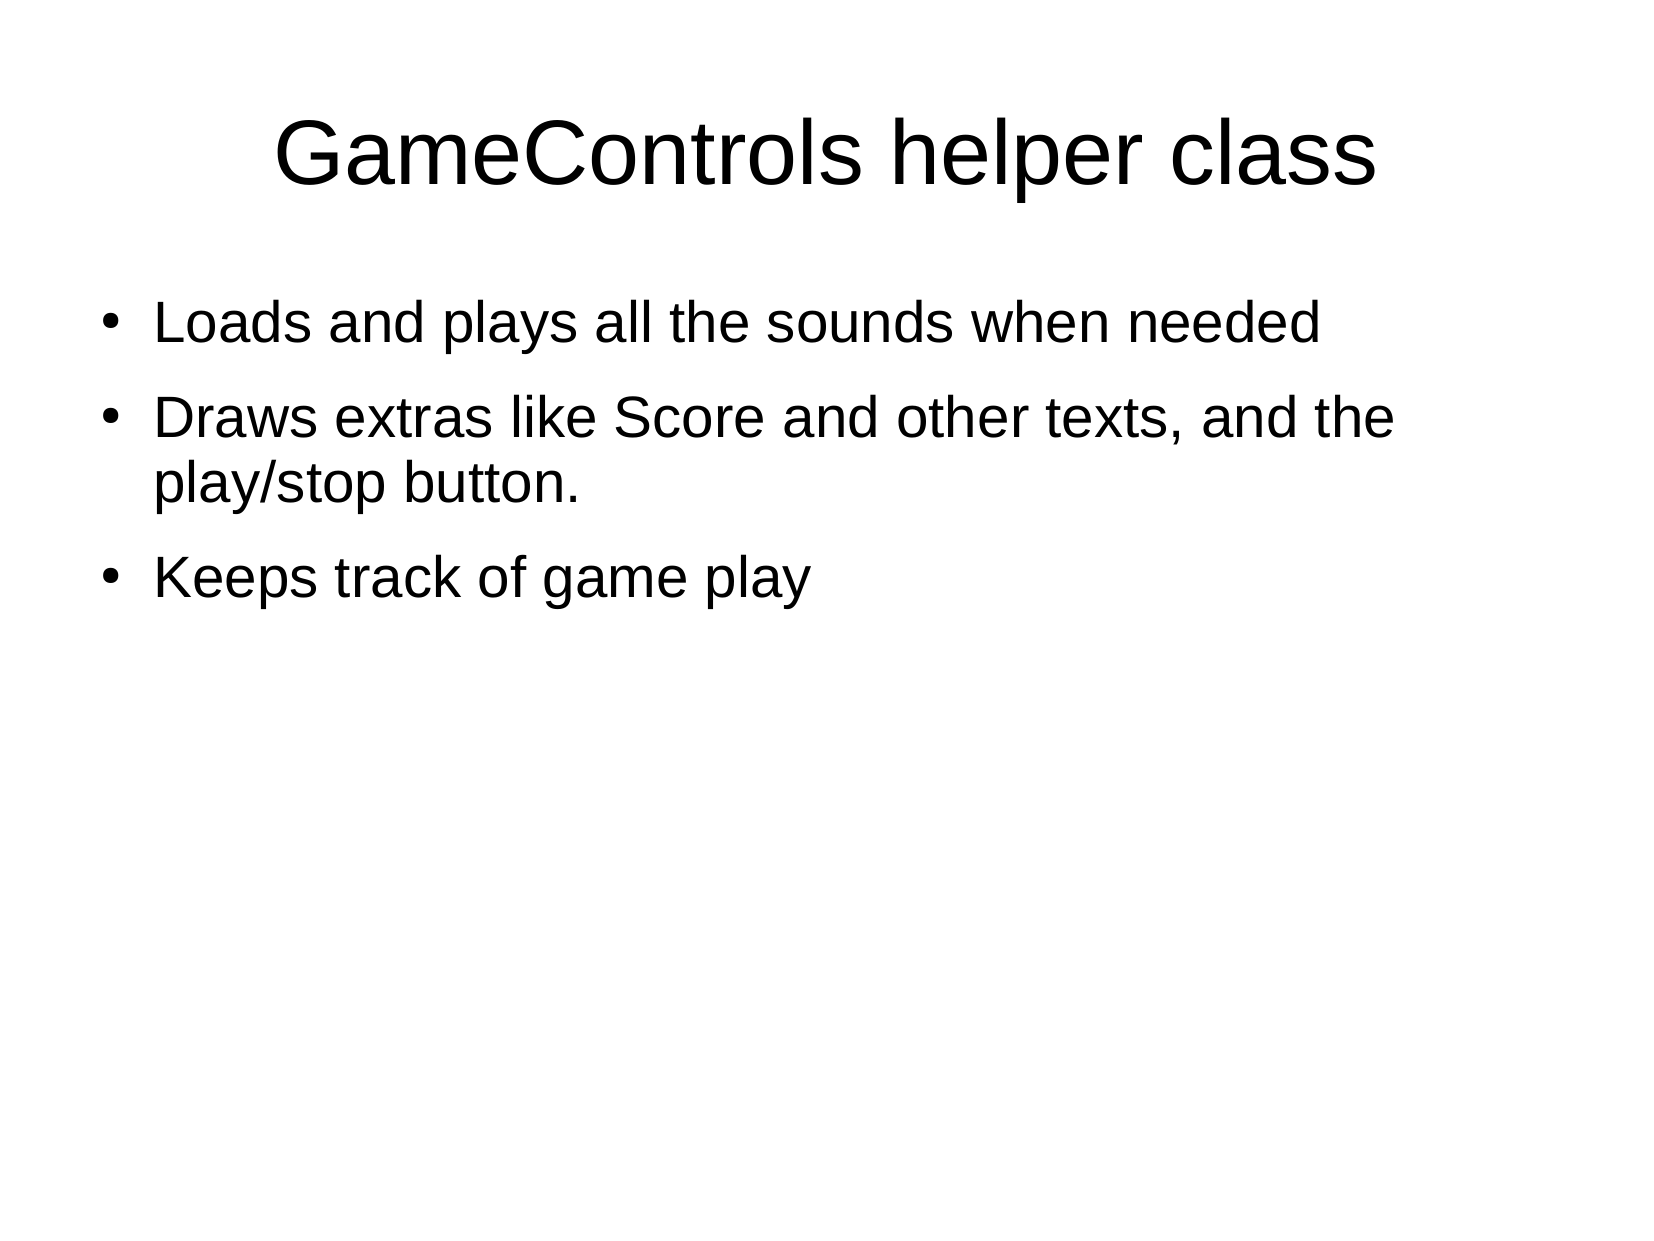

# GameControls helper class
Loads and plays all the sounds when needed
Draws extras like Score and other texts, and the play/stop button.
Keeps track of game play